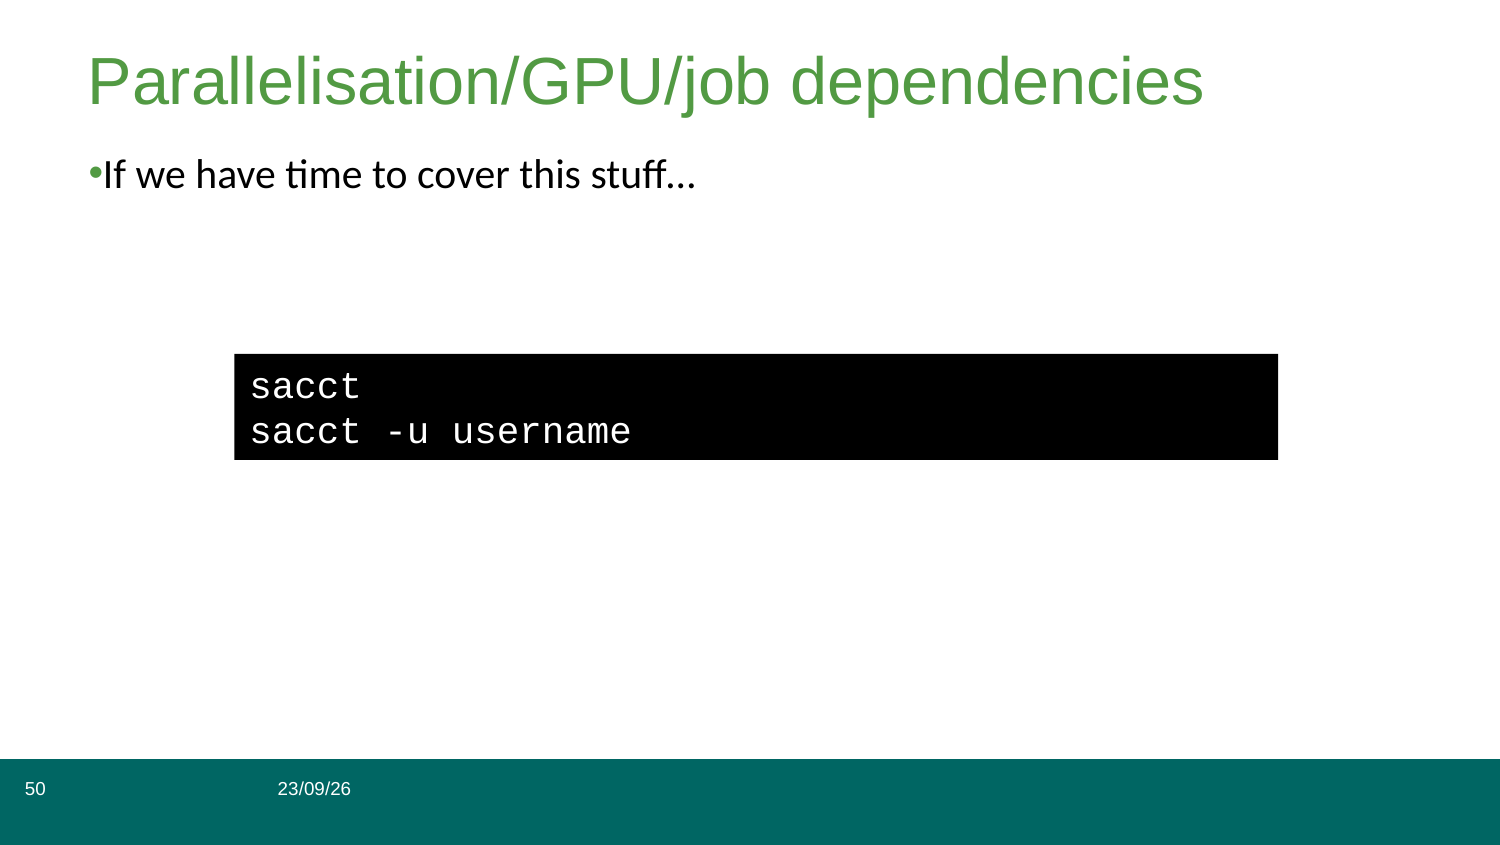

# Parallelisation/GPU/job dependencies
If we have time to cover this stuff…
sacct
sacct -u username